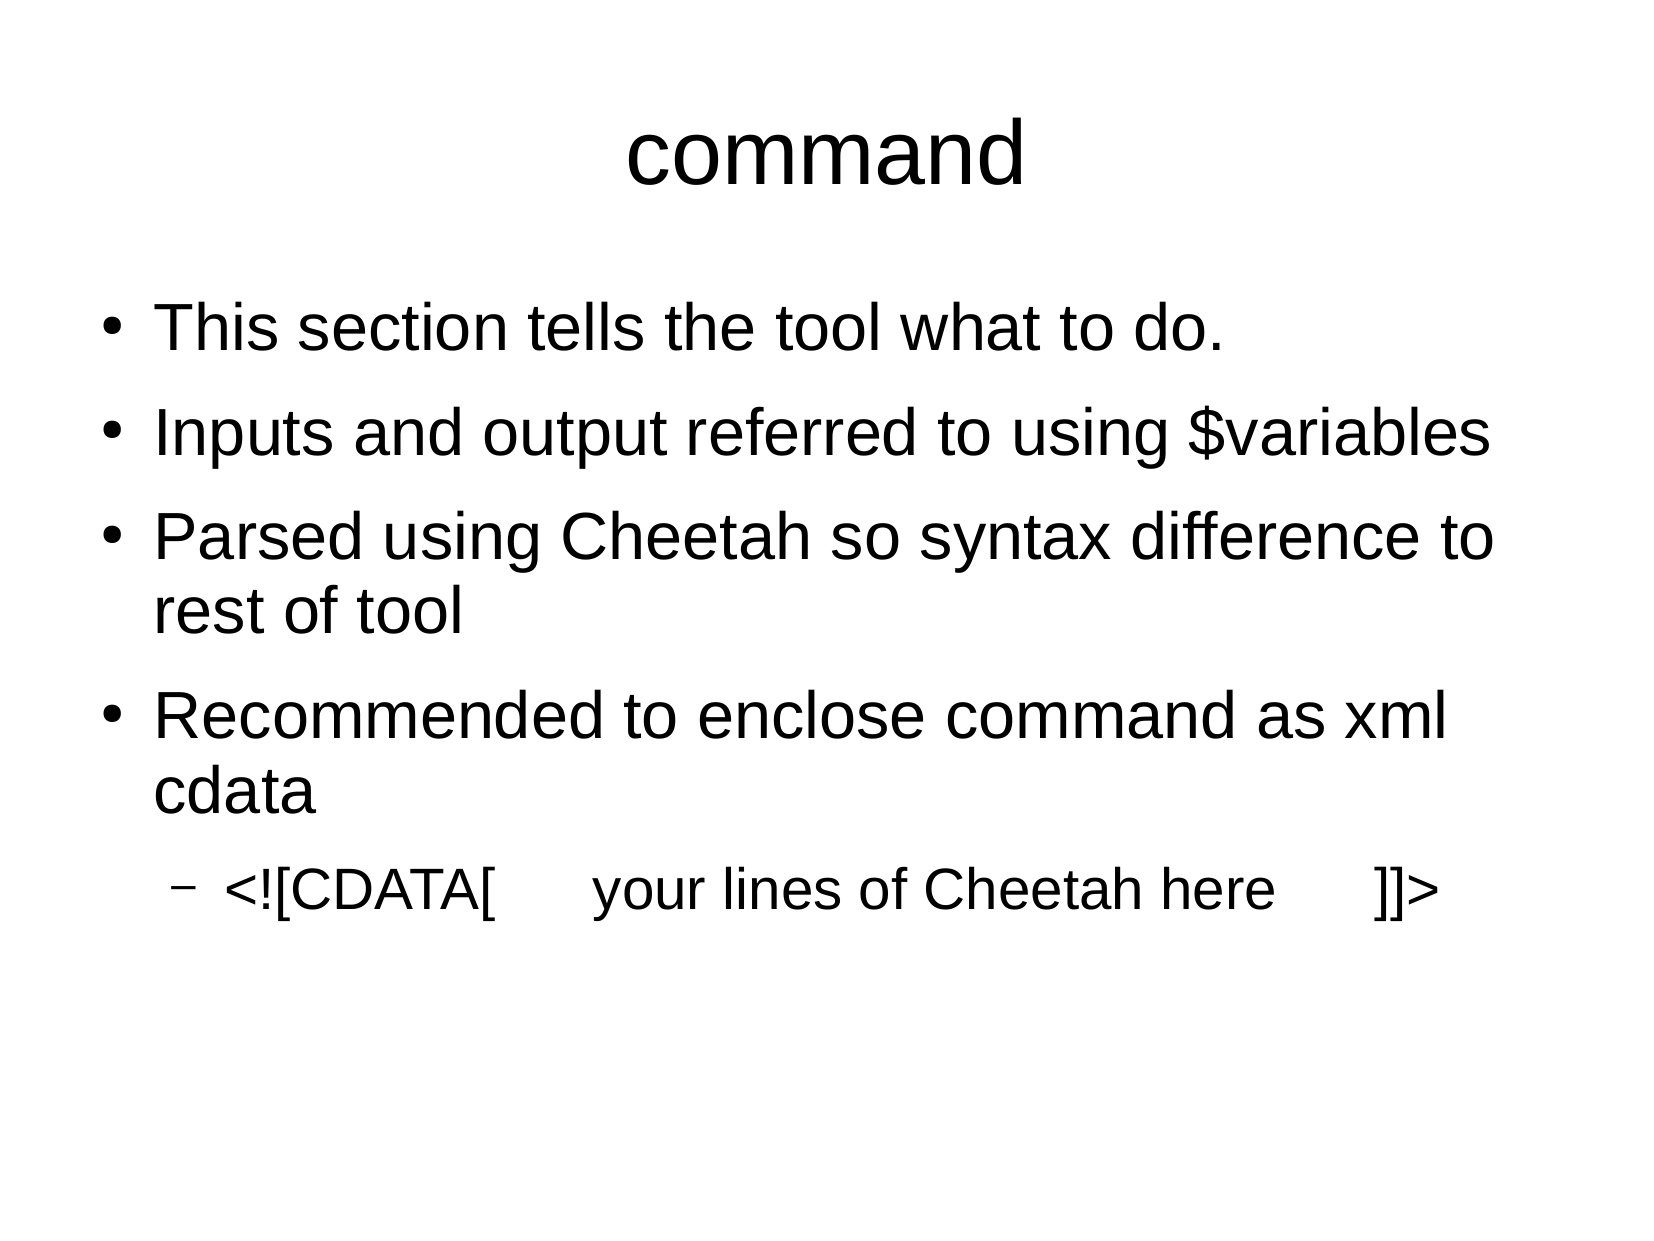

# command
This section tells the tool what to do.
Inputs and output referred to using $variables
Parsed using Cheetah so syntax difference to rest of tool
Recommended to enclose command as xml cdata
<![CDATA[ your lines of Cheetah here ]]>